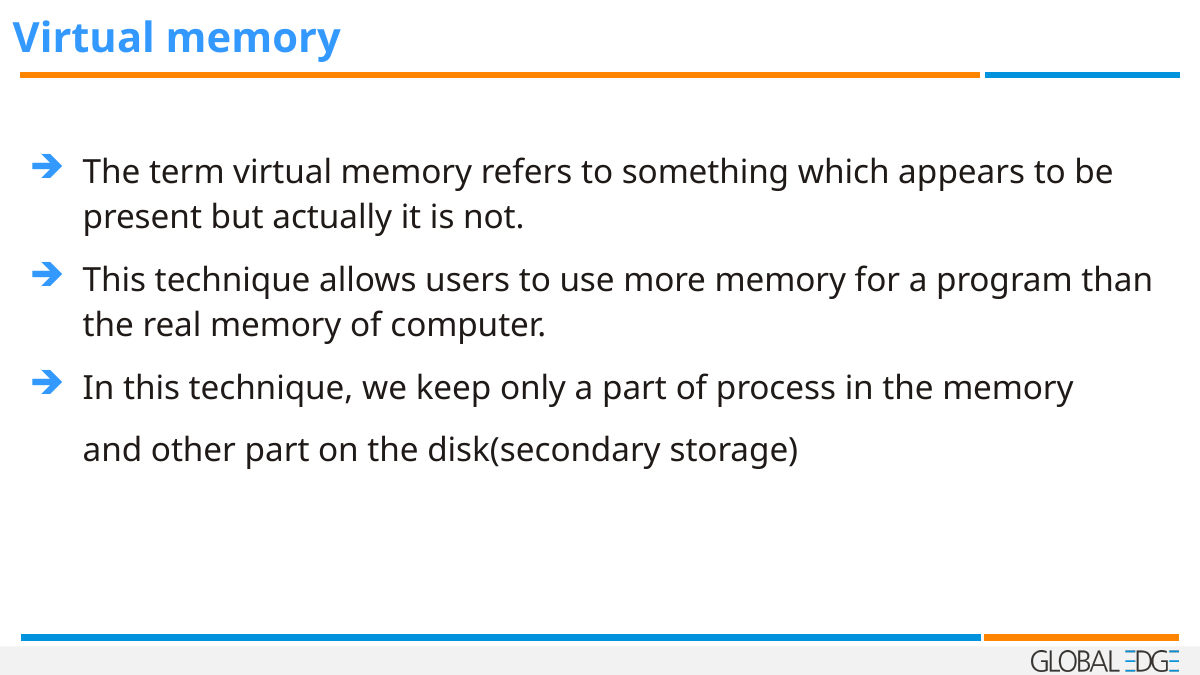

# Virtual memory
The term virtual memory refers to something which appears to be present but actually it is not.
This technique allows users to use more memory for a program than the real memory of computer.
In this technique, we keep only a part of process in the memory
and other part on the disk(secondary storage)